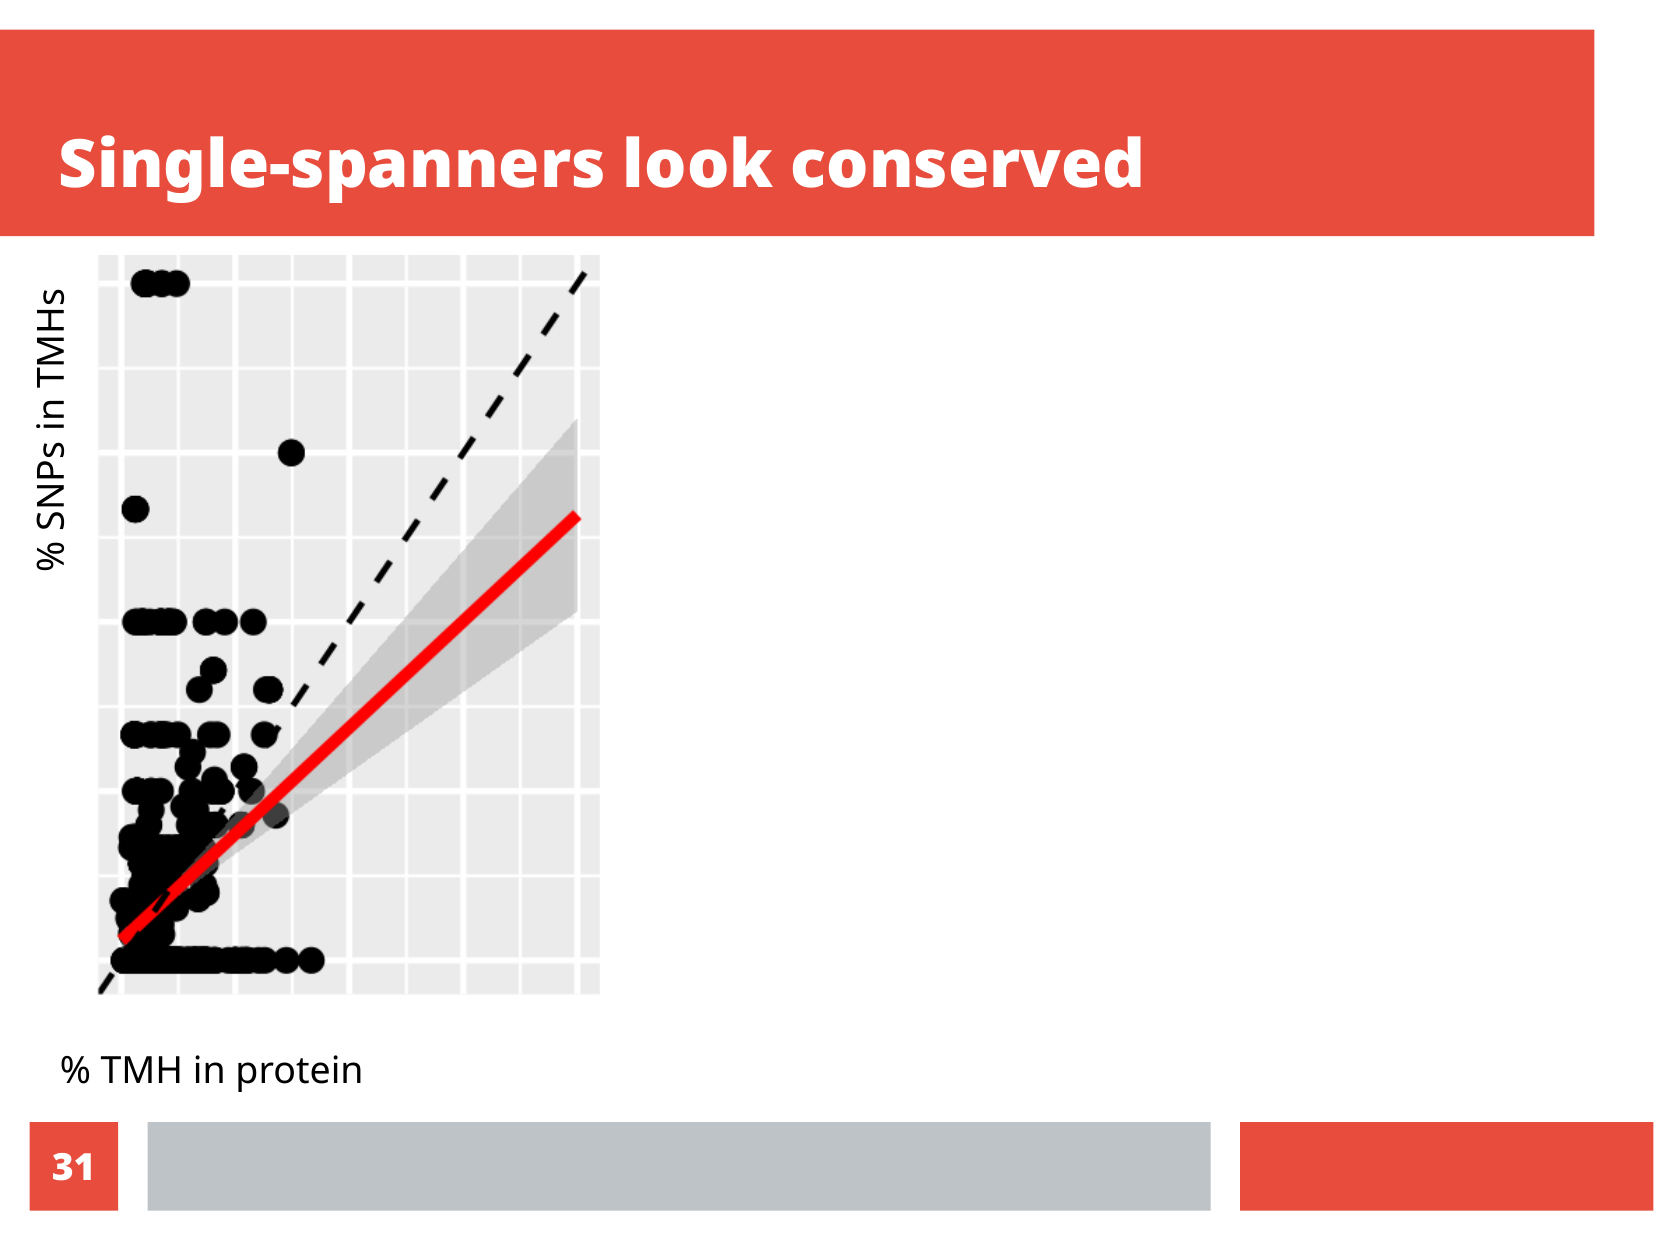

# Single-spanners look conserved
% SNPs in TMHs
% TMH in protein
31